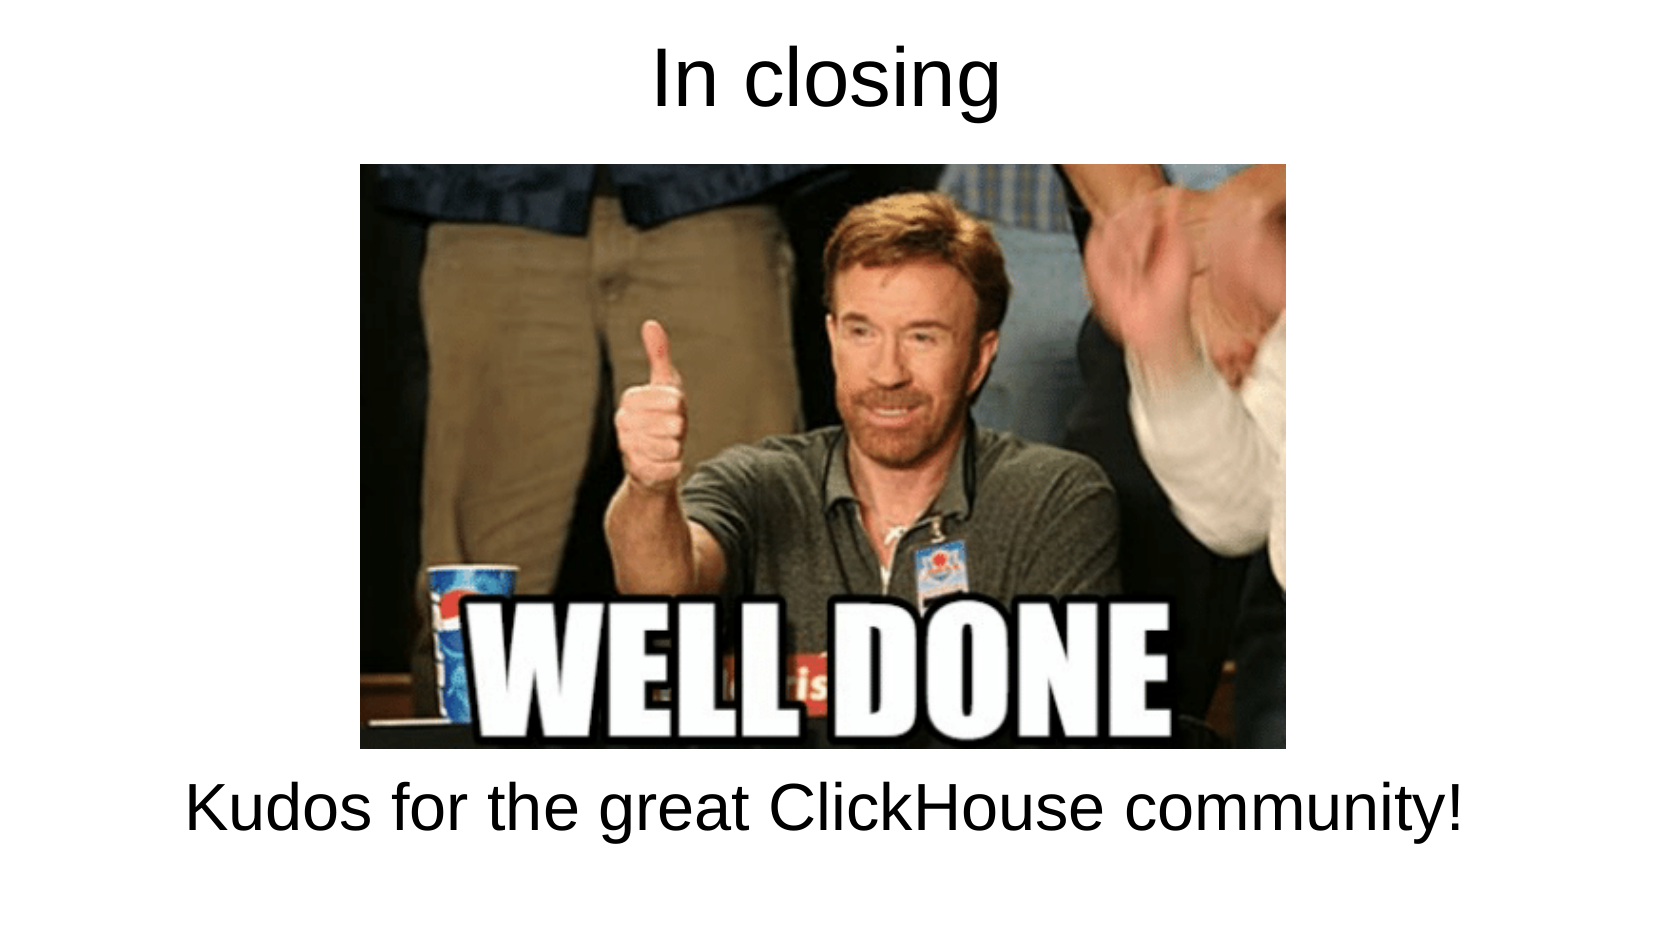

# In closing
Kudos for the great ClickHouse community!